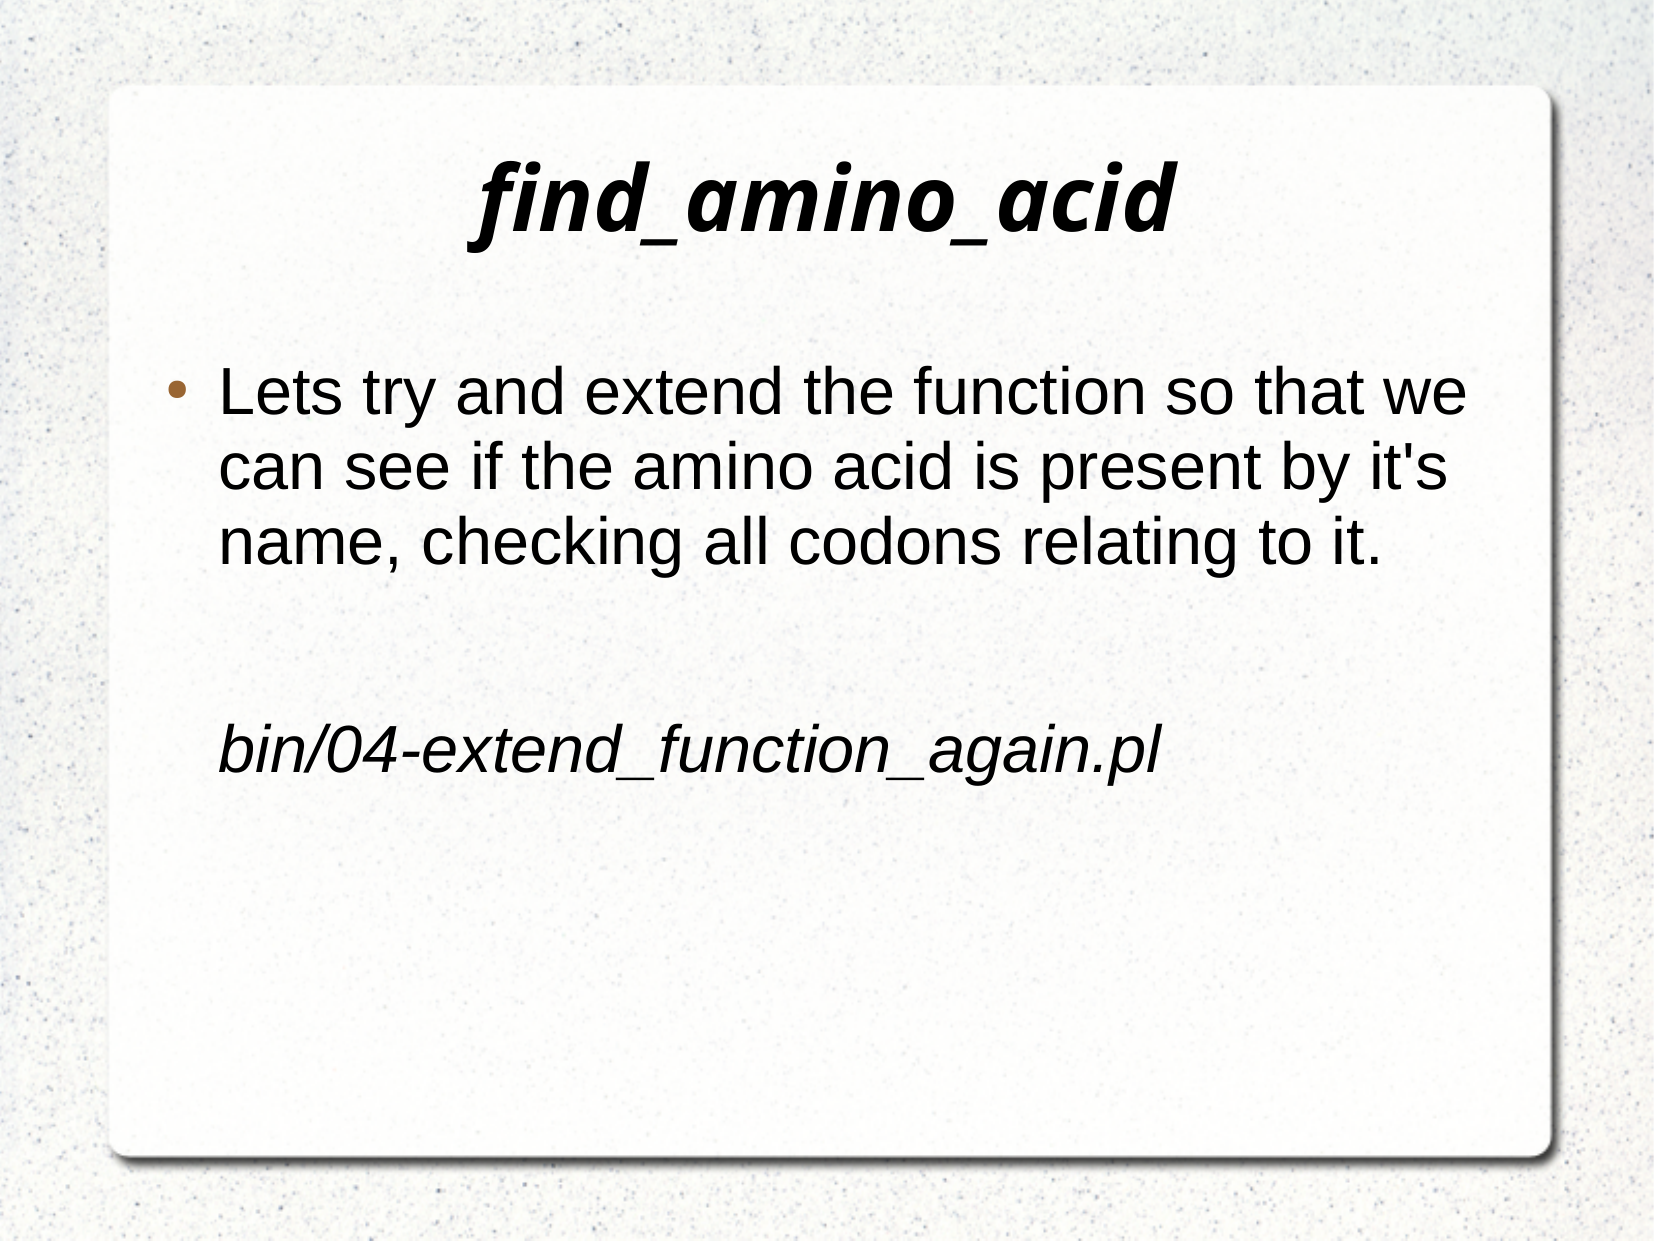

# find_amino_acid
Lets try and extend the function so that we can see if the amino acid is present by it's name, checking all codons relating to it.
bin/04-extend_function_again.pl